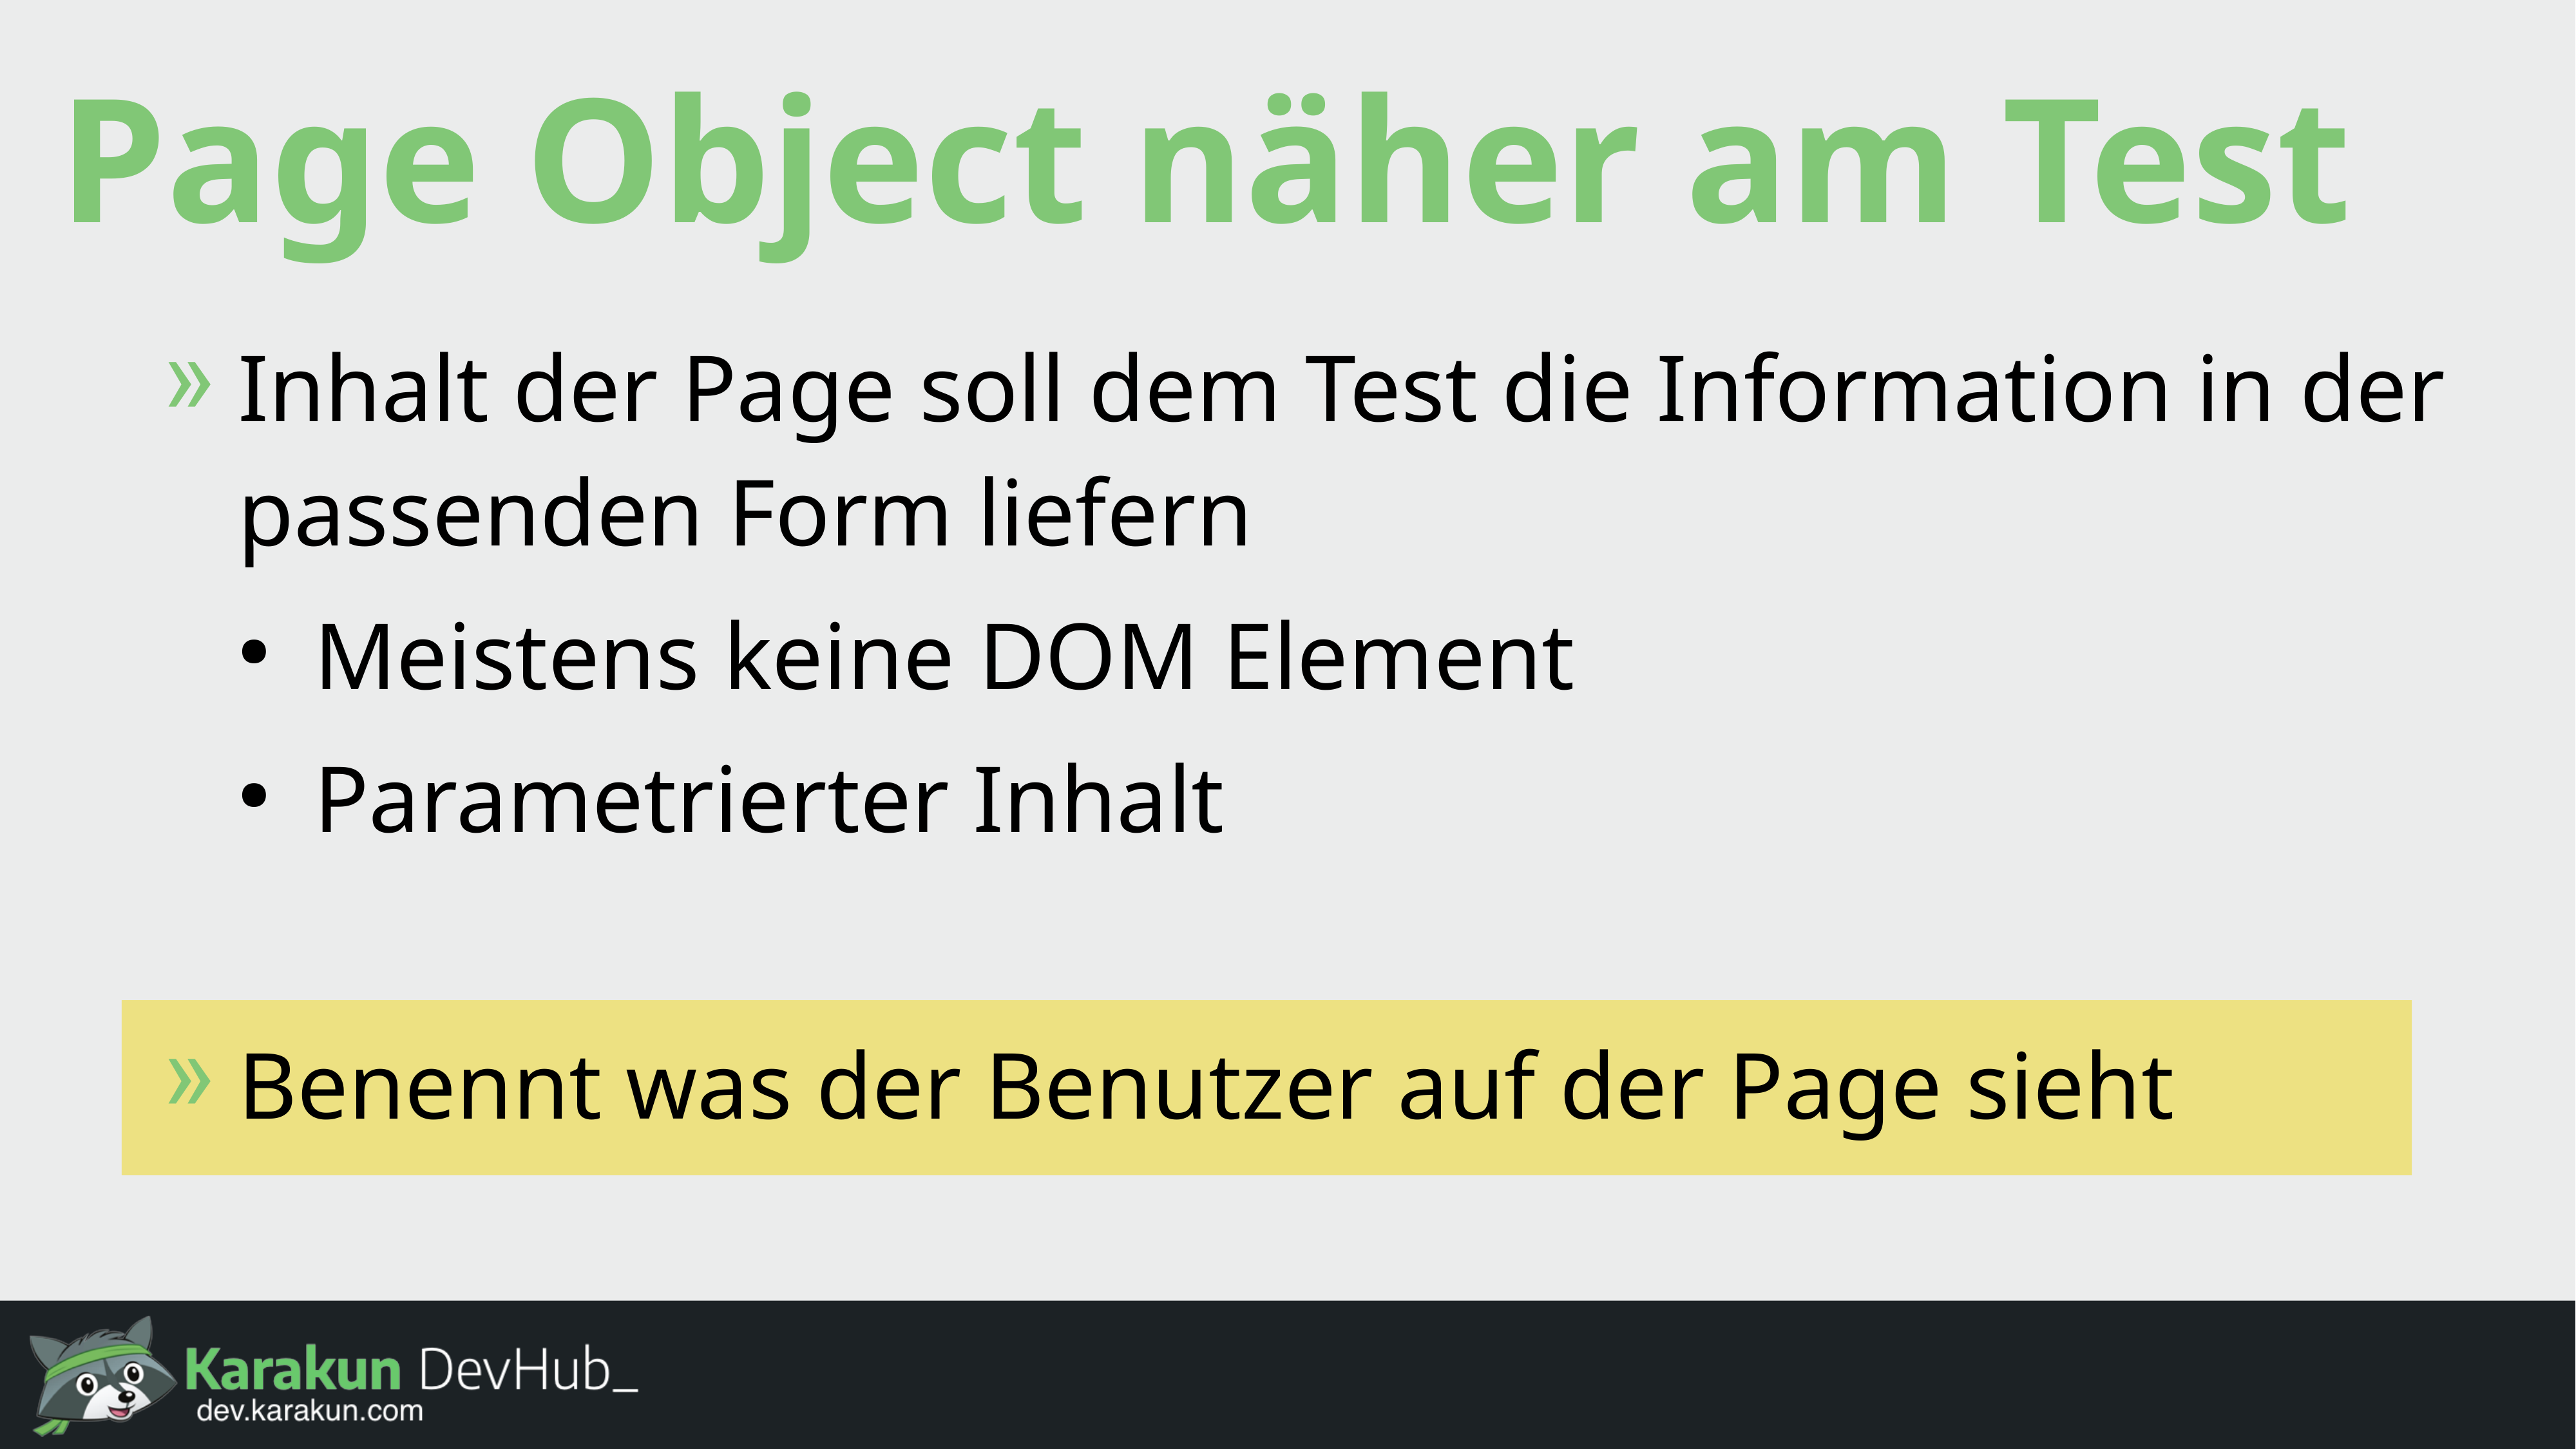

Page Object näher am Test
Inhalt der Page soll dem Test die Information in der passenden Form liefern
Meistens keine DOM Element
Parametrierter Inhalt
Benennt was der Benutzer auf der Page sieht
ddddd